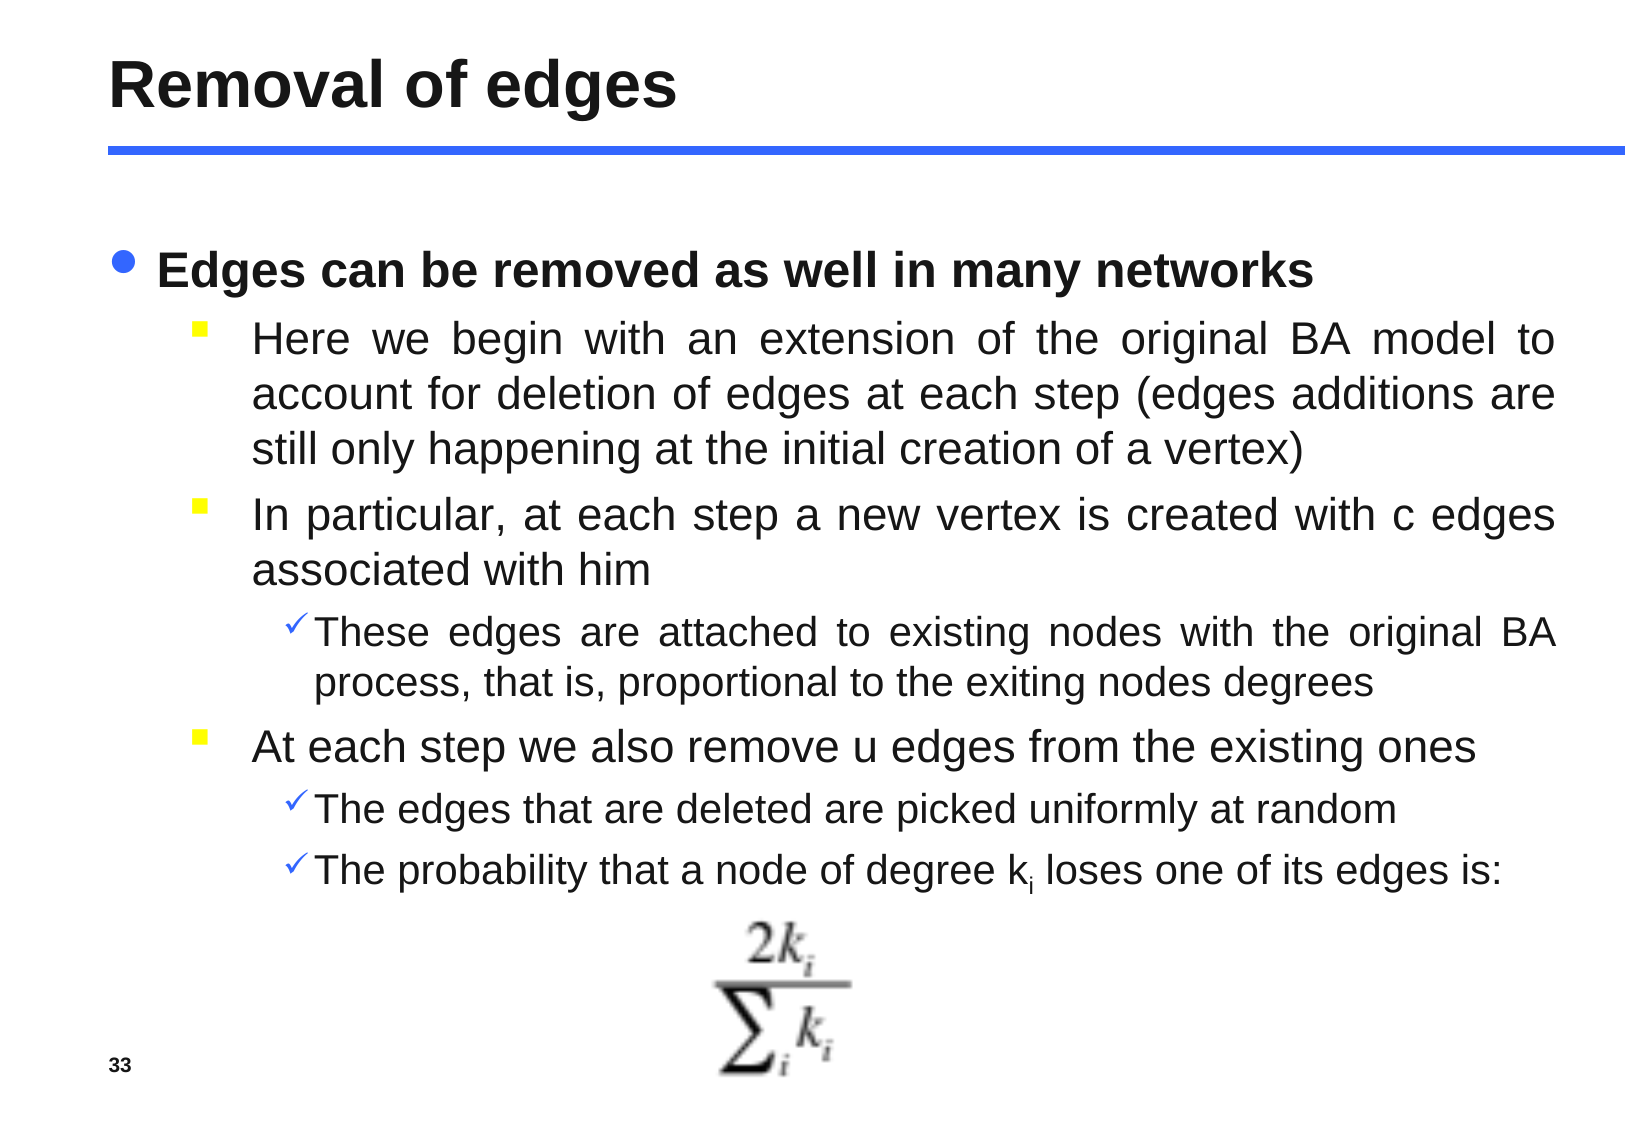

# Removal of edges
Edges can be removed as well in many networks
Here we begin with an extension of the original BA model to account for deletion of edges at each step (edges additions are still only happening at the initial creation of a vertex)
In particular, at each step a new vertex is created with c edges associated with him
These edges are attached to existing nodes with the original BA process, that is, proportional to the exiting nodes degrees
At each step we also remove u edges from the existing ones
The edges that are deleted are picked uniformly at random
The probability that a node of degree ki loses one of its edges is: